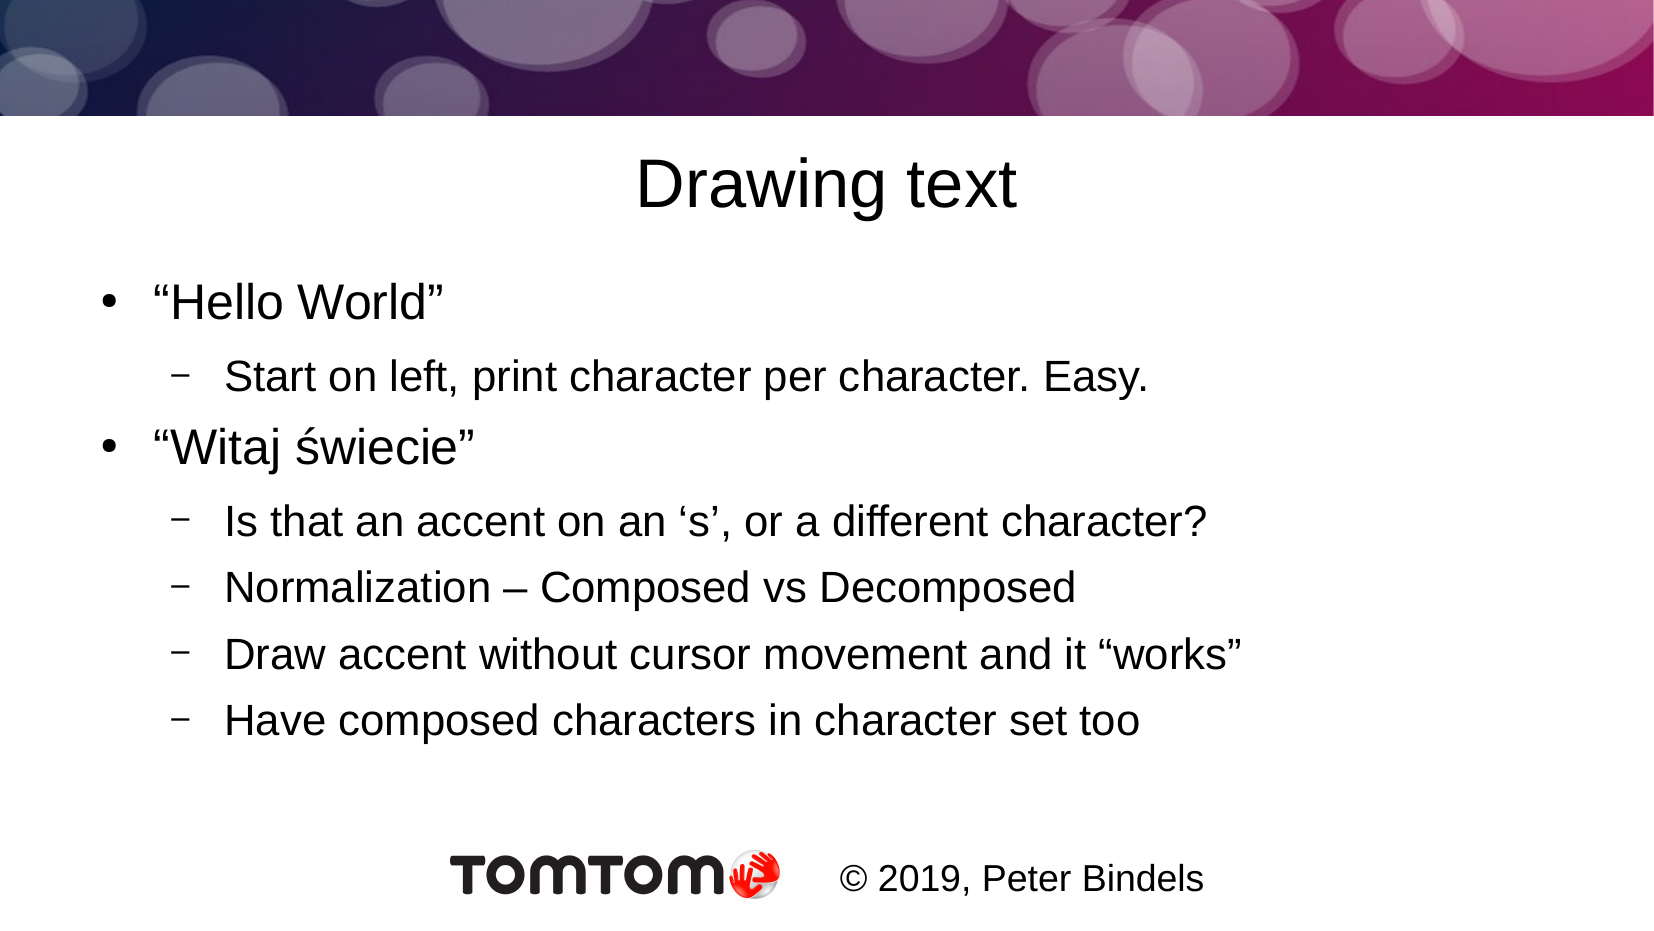

# Drawing text
“Hello World”
Start on left, print character per character. Easy.
“Witaj świecie”
Is that an accent on an ‘s’, or a different character?
Normalization – Composed vs Decomposed
Draw accent without cursor movement and it “works”
Have composed characters in character set too